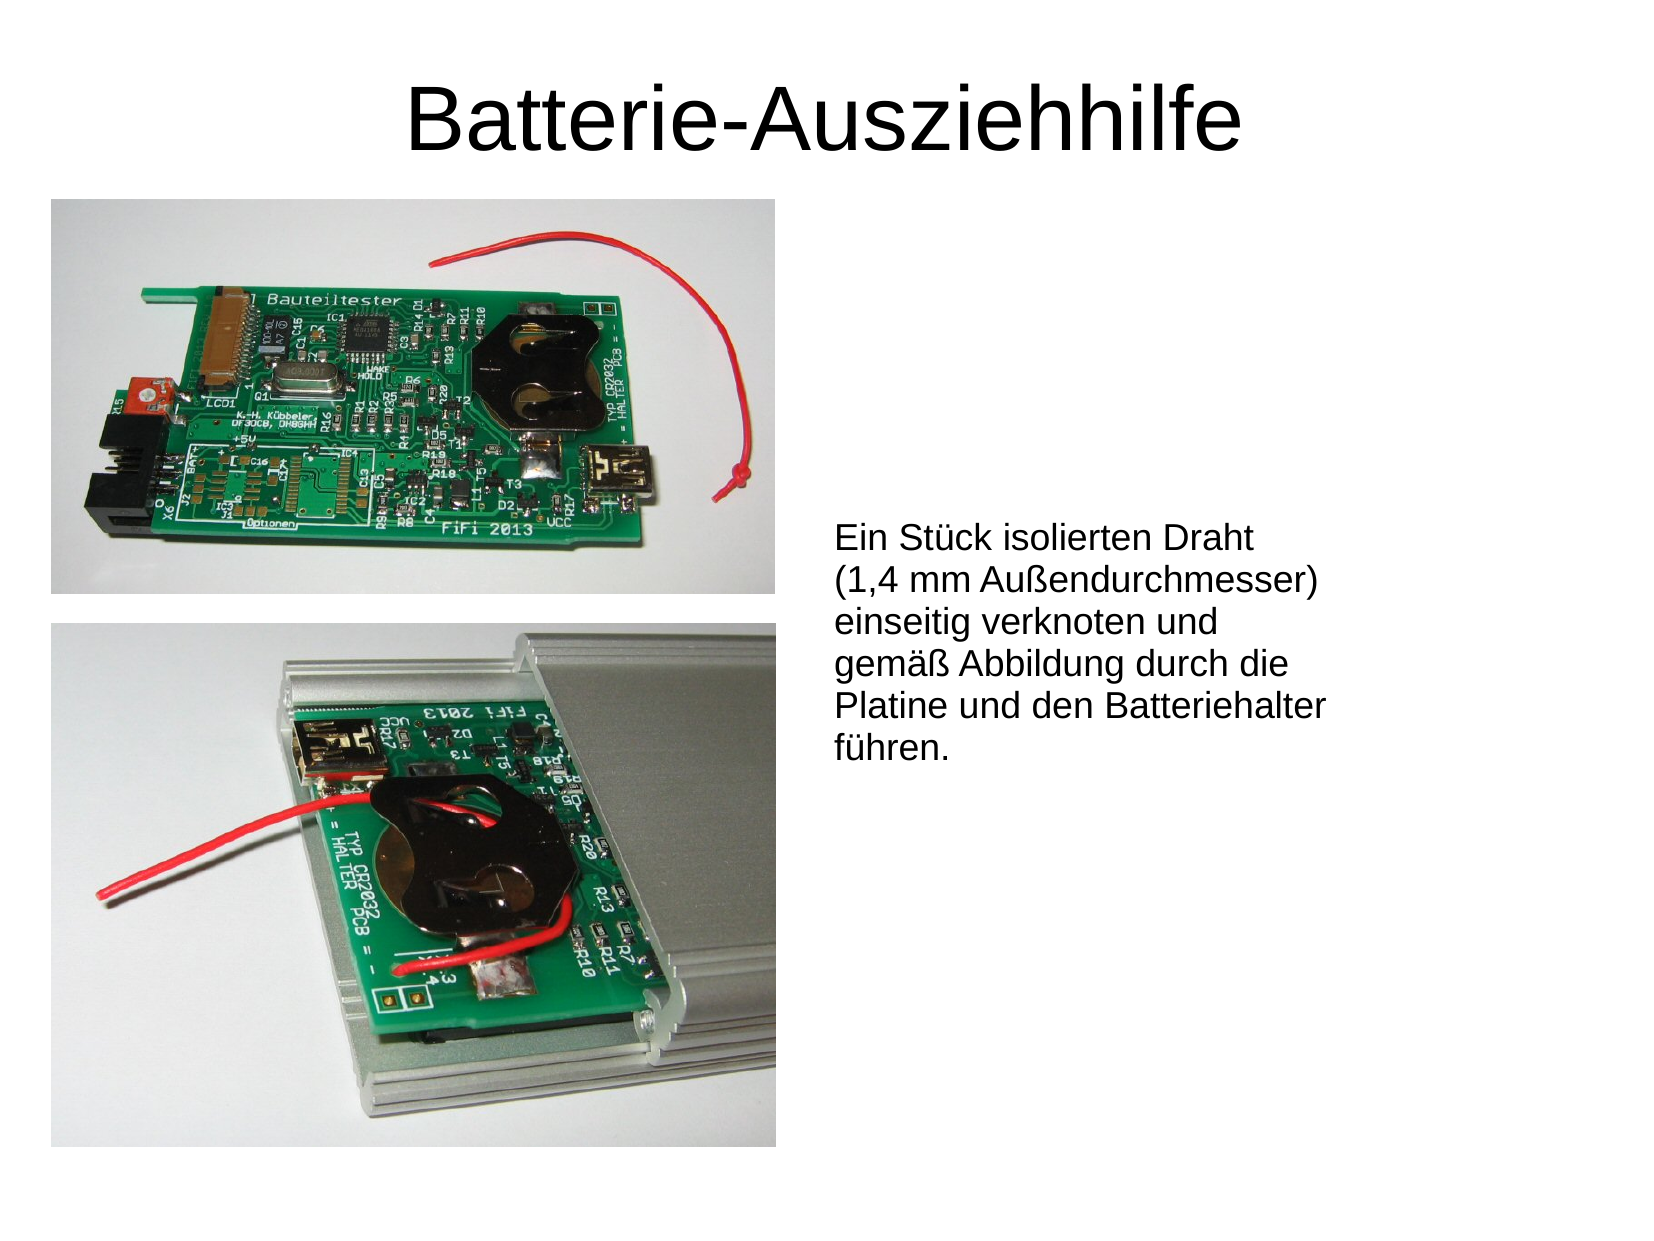

# Batterie-Ausziehhilfe
Ein Stück isolierten Draht
(1,4 mm Außendurchmesser) einseitig verknoten und gemäß Abbildung durch die Platine und den Batteriehalter führen.